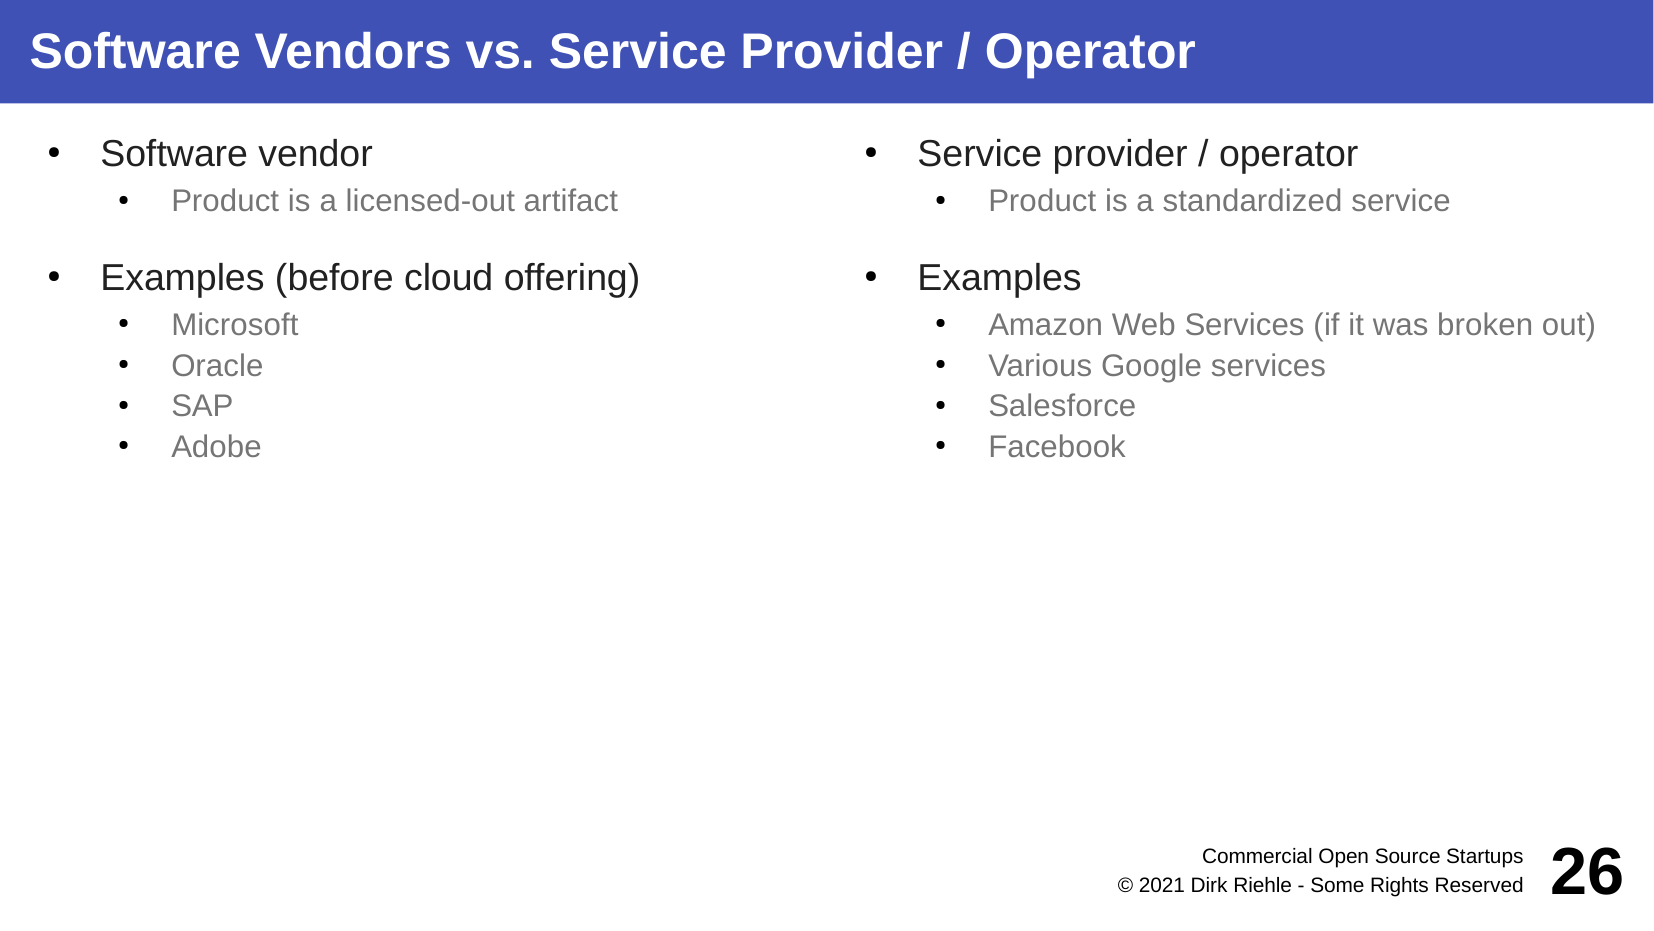

# Software Vendors vs. Service Provider / Operator
Software vendor
Product is a licensed-out artifact
Examples (before cloud offering)
Microsoft
Oracle
SAP
Adobe
Service provider / operator
Product is a standardized service
Examples
Amazon Web Services (if it was broken out)
Various Google services
Salesforce
Facebook
Commercial Open Source Startups
26
© 2021 Dirk Riehle - Some Rights Reserved